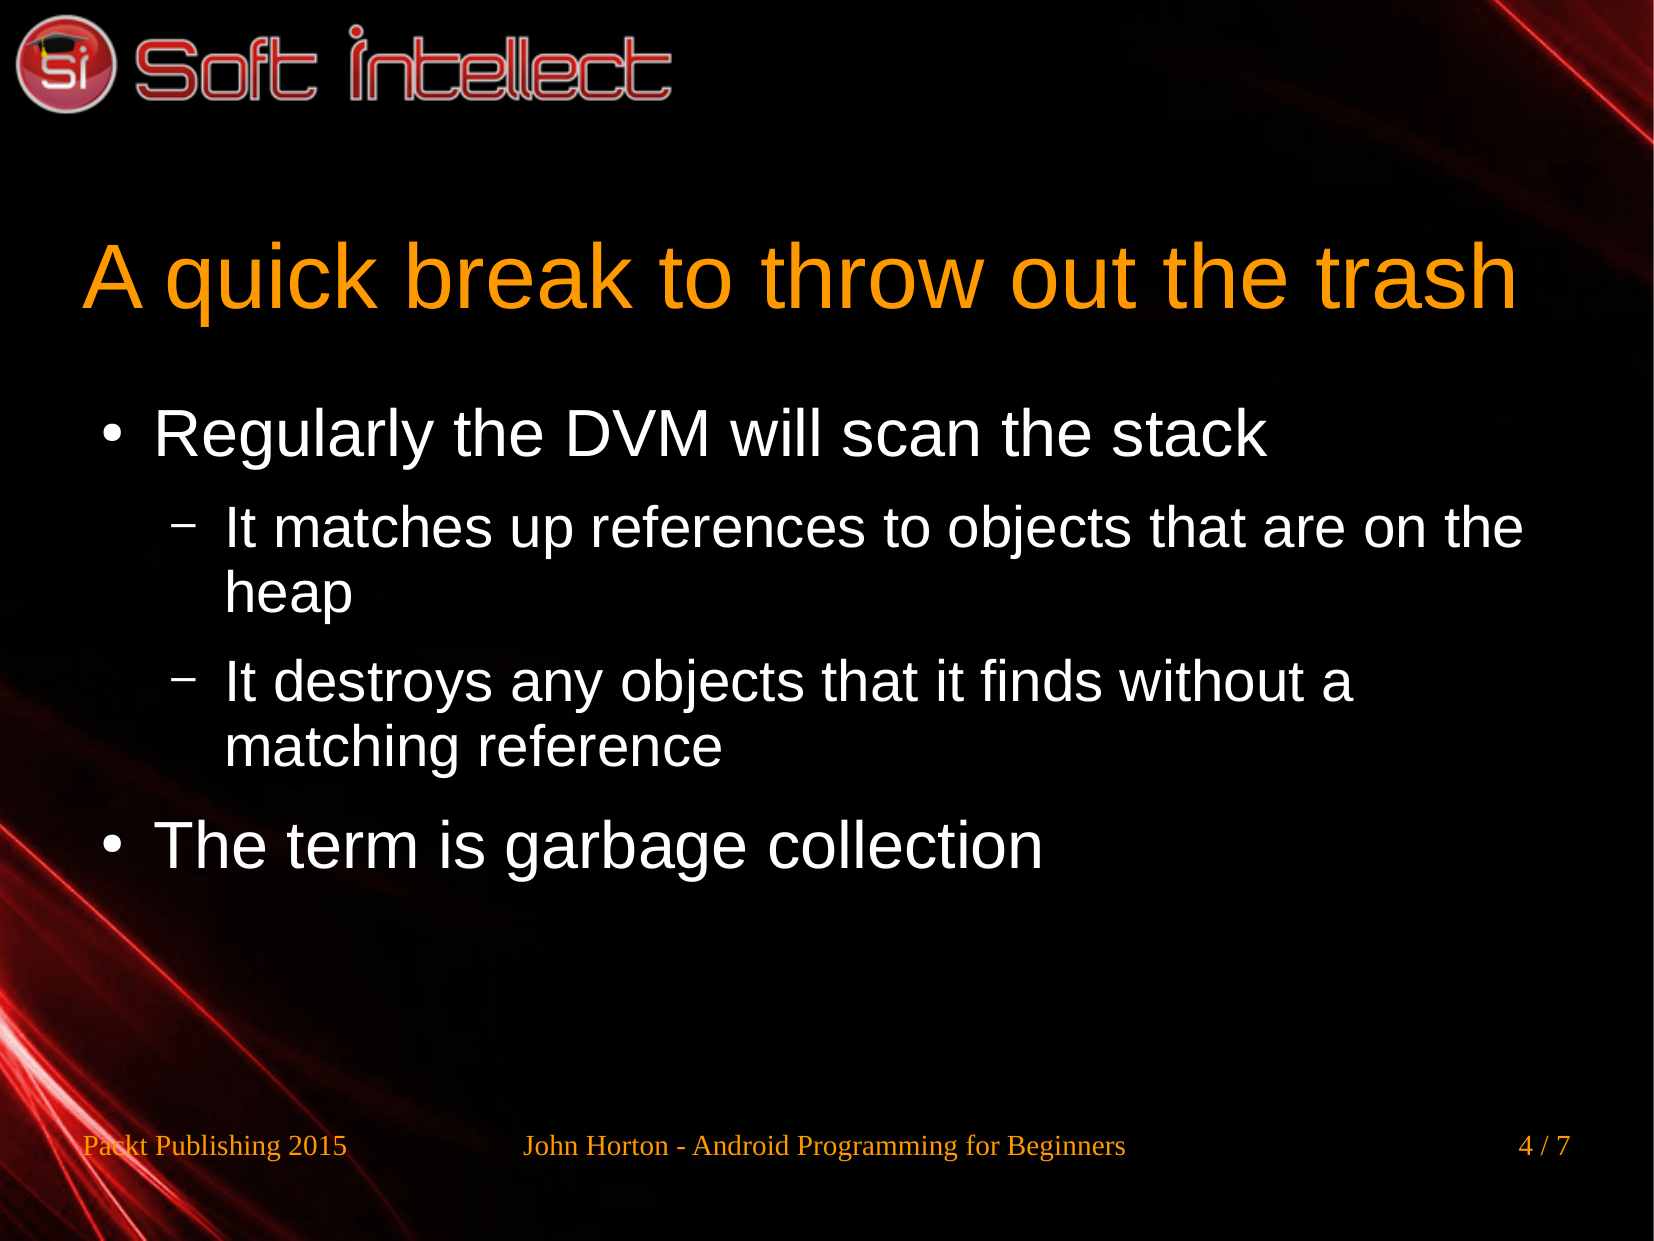

# A quick break to throw out the trash
Regularly the DVM will scan the stack
It matches up references to objects that are on the heap
It destroys any objects that it finds without a matching reference
The term is garbage collection
Packt Publishing 2015
John Horton - Android Programming for Beginners
4